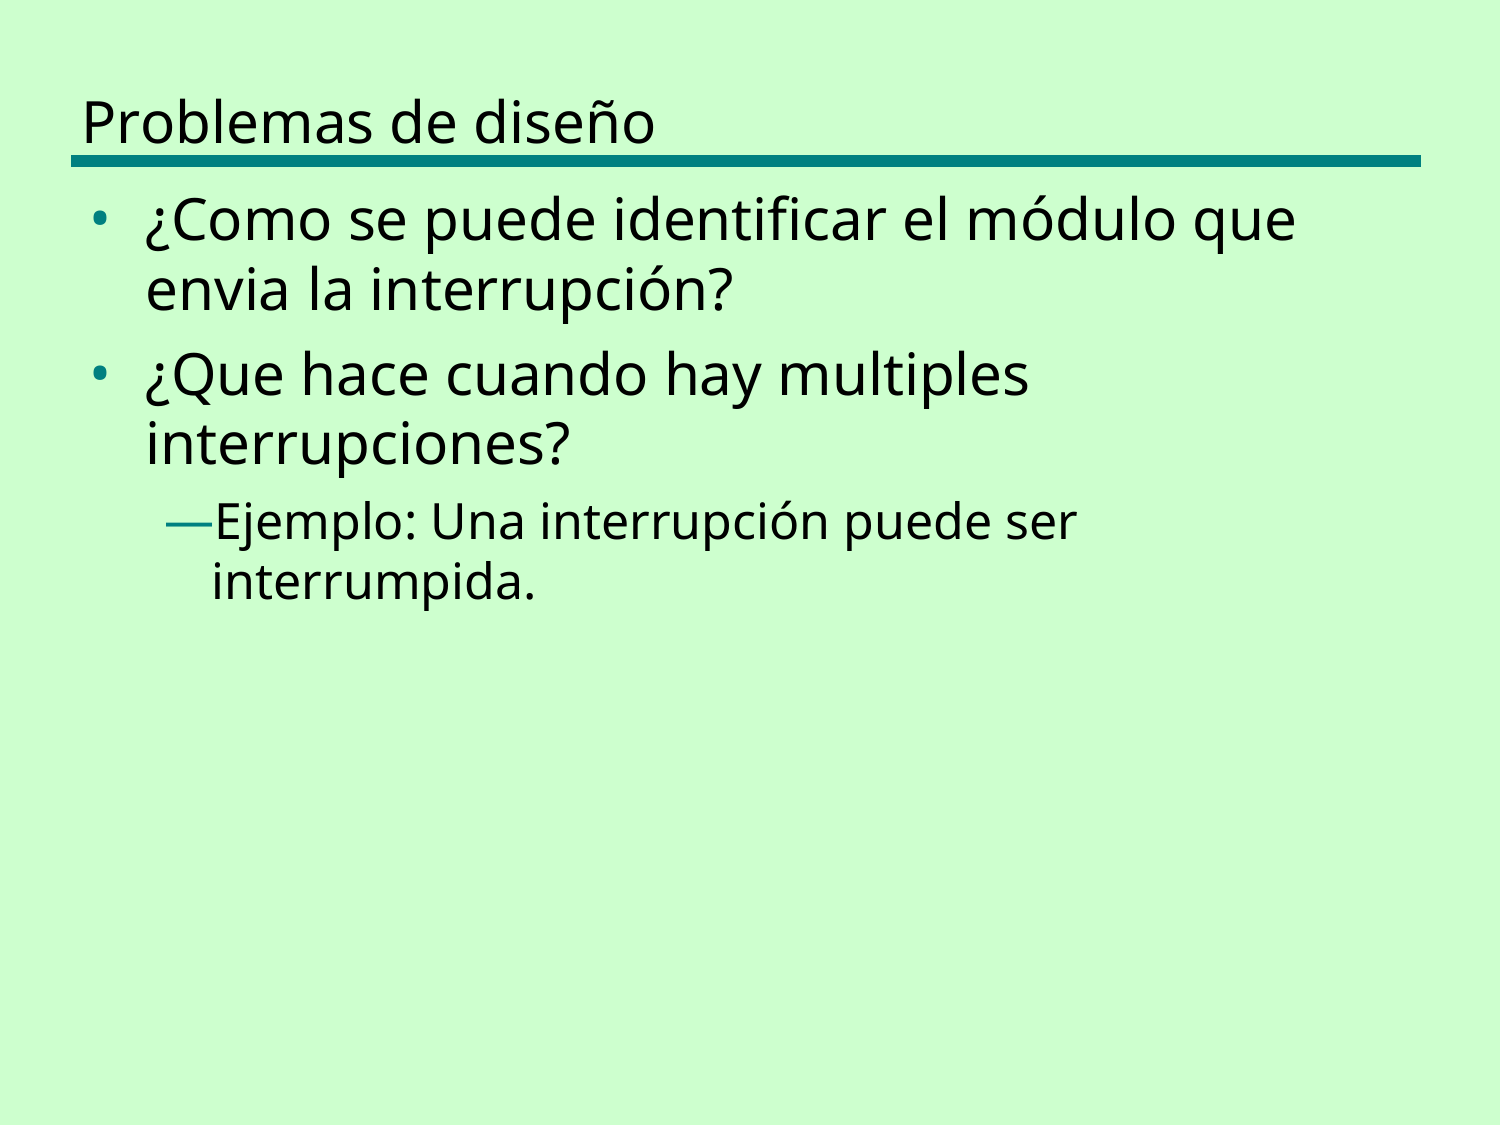

# Problemas de diseño
¿Como se puede identificar el módulo que envia la interrupción?
¿Que hace cuando hay multiples interrupciones?
Ejemplo: Una interrupción puede ser interrumpida.